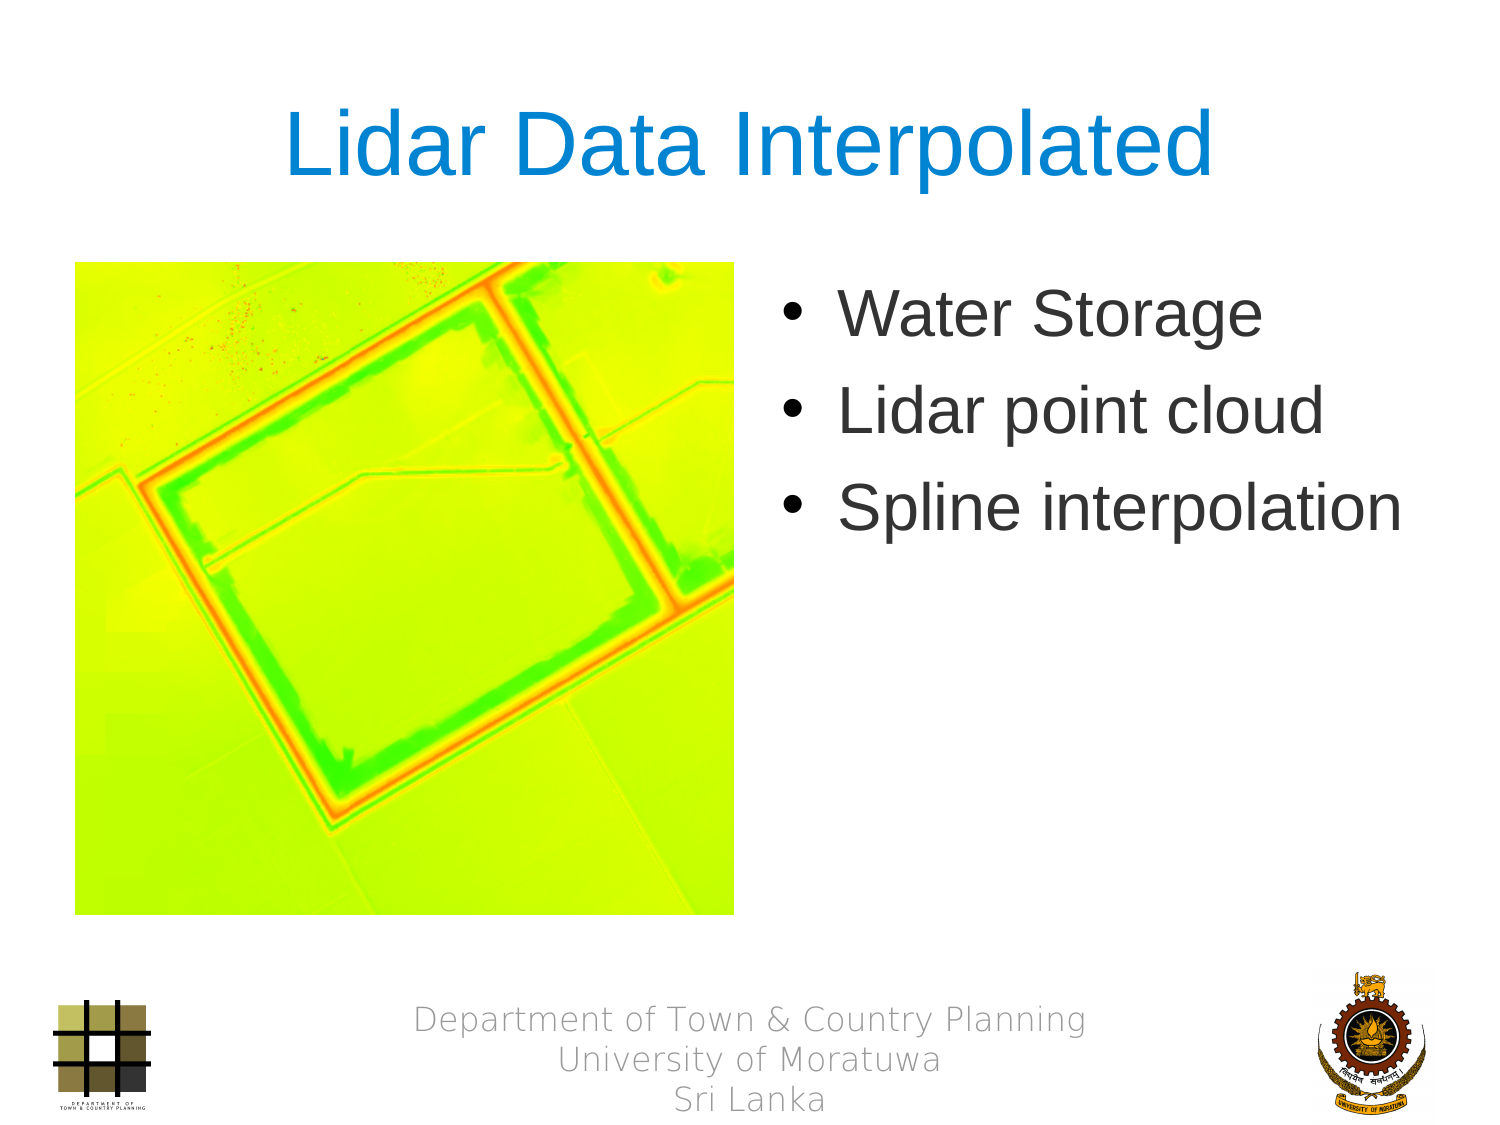

# Lidar Data Interpolated
Water Storage
Lidar point cloud
Spline interpolation